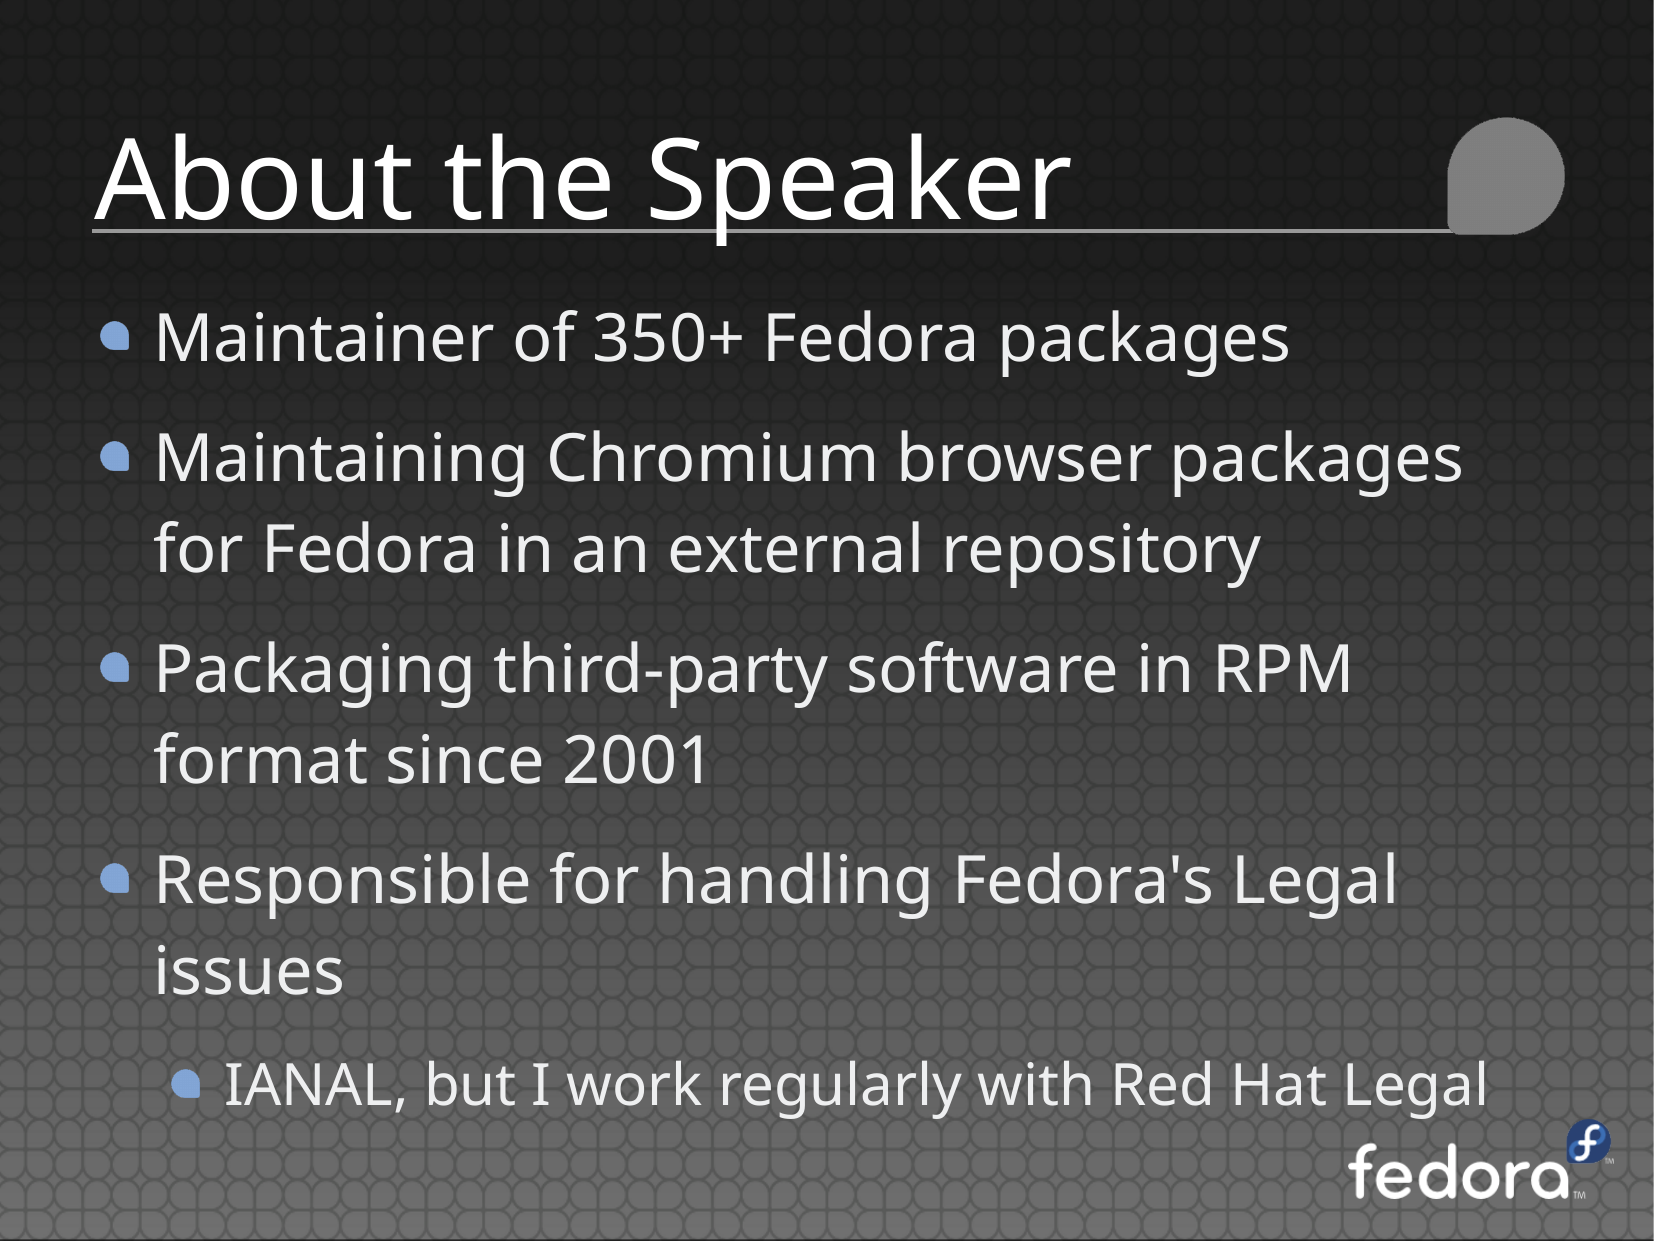

About the Speaker
# Maintainer of 350+ Fedora packages
Maintaining Chromium browser packages for Fedora in an external repository
Packaging third-party software in RPM format since 2001
Responsible for handling Fedora's Legal issues
IANAL, but I work regularly with Red Hat Legal